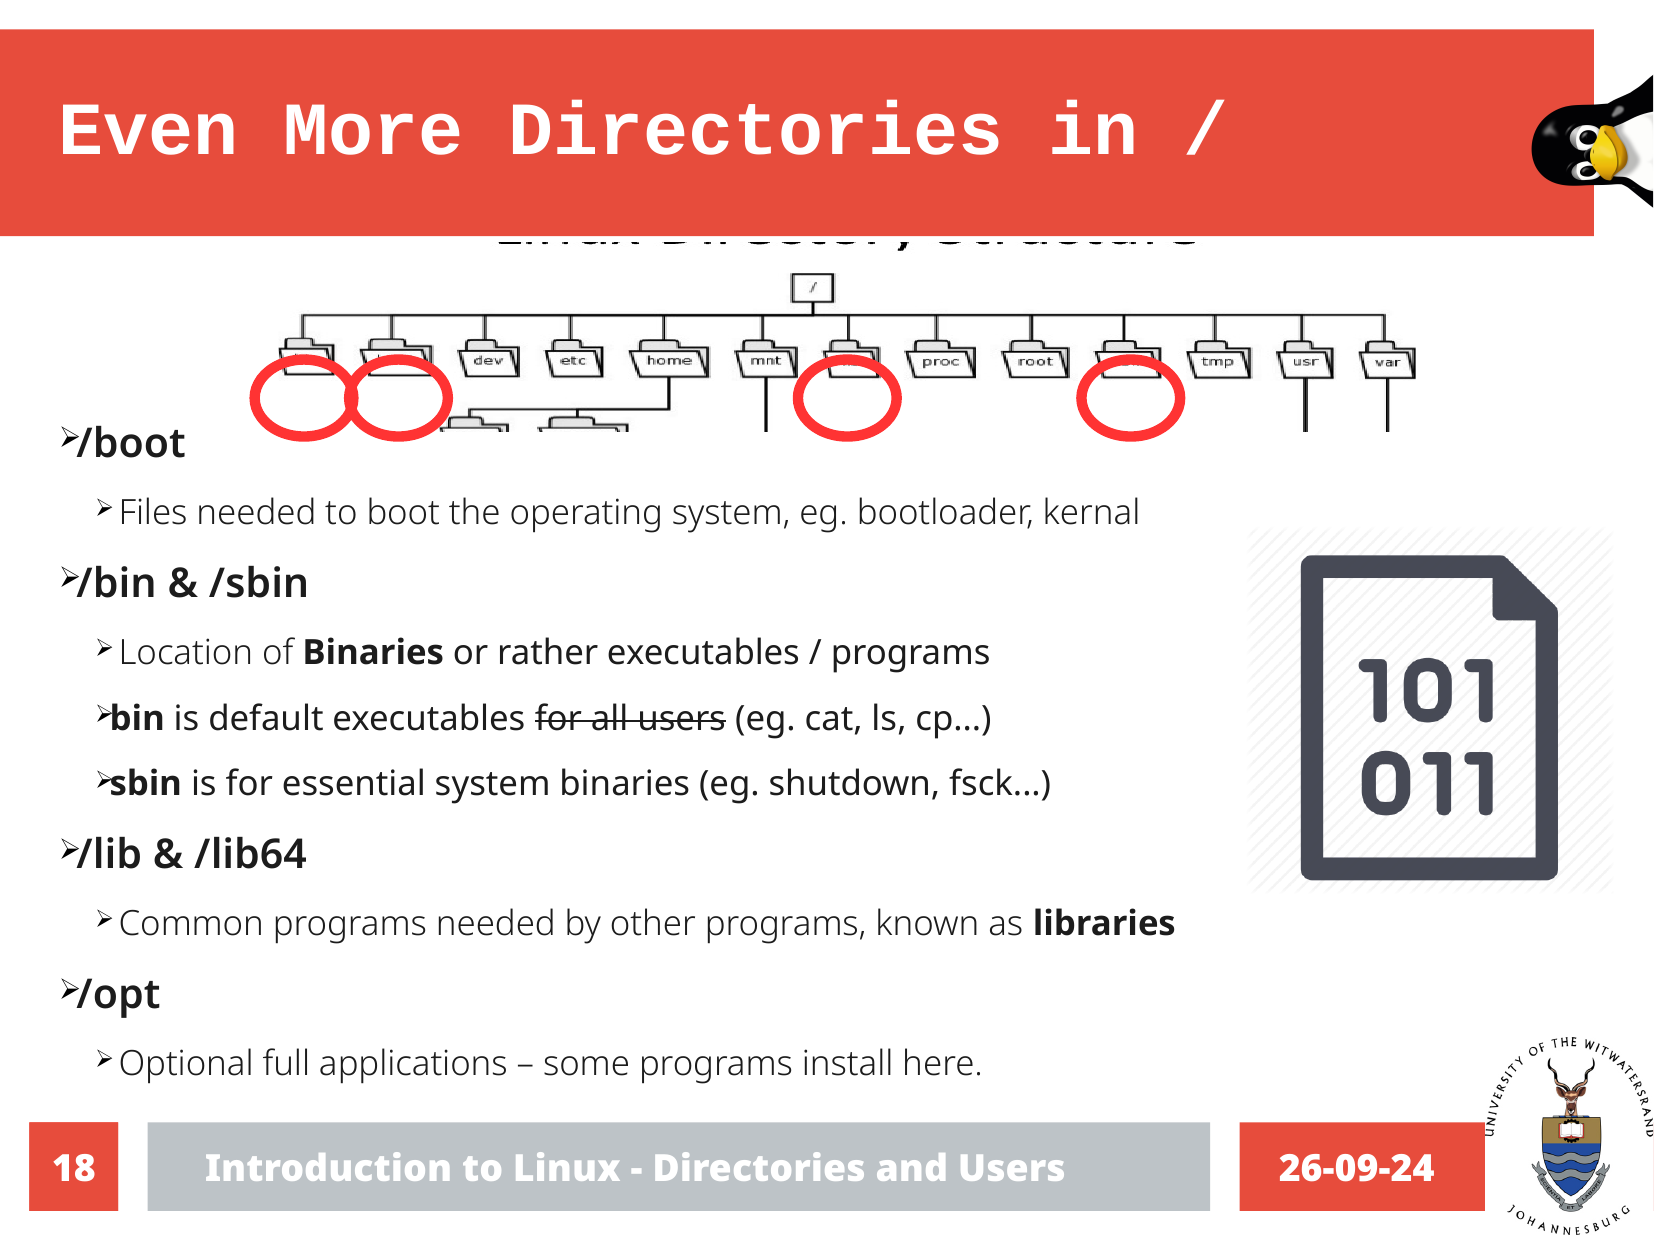

# Even More Directories in /
/boot
 Files needed to boot the operating system, eg. bootloader, kernal
/bin & /sbin
 Location of Binaries or rather executables / programs
bin is default executables for all users (eg. cat, ls, cp...)
sbin is for essential system binaries (eg. shutdown, fsck...)
/lib & /lib64
 Common programs needed by other programs, known as libraries
/opt
 Optional full applications – some programs install here.
18
 Introduction to Linux - Directories and Users